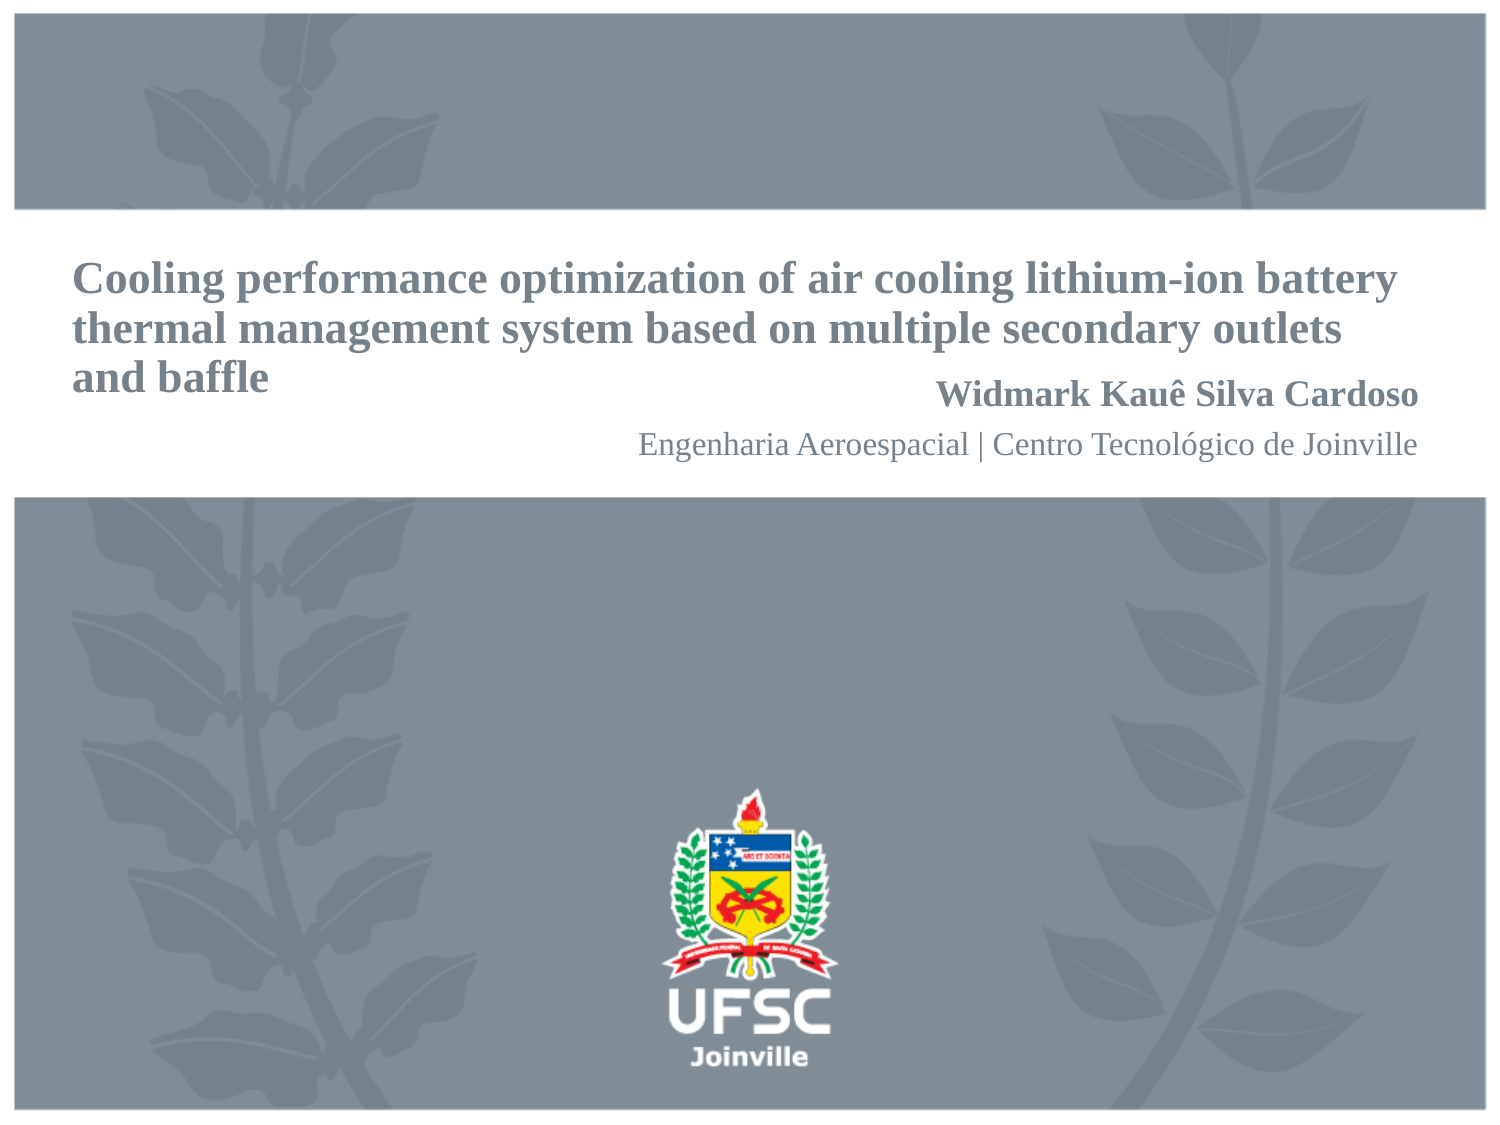

# Cooling performance optimization of air cooling lithium-ion battery thermal management system based on multiple secondary outlets and baffle
Widmark Kauê Silva Cardoso
Engenharia Aeroespacial | Centro Tecnológico de Joinville